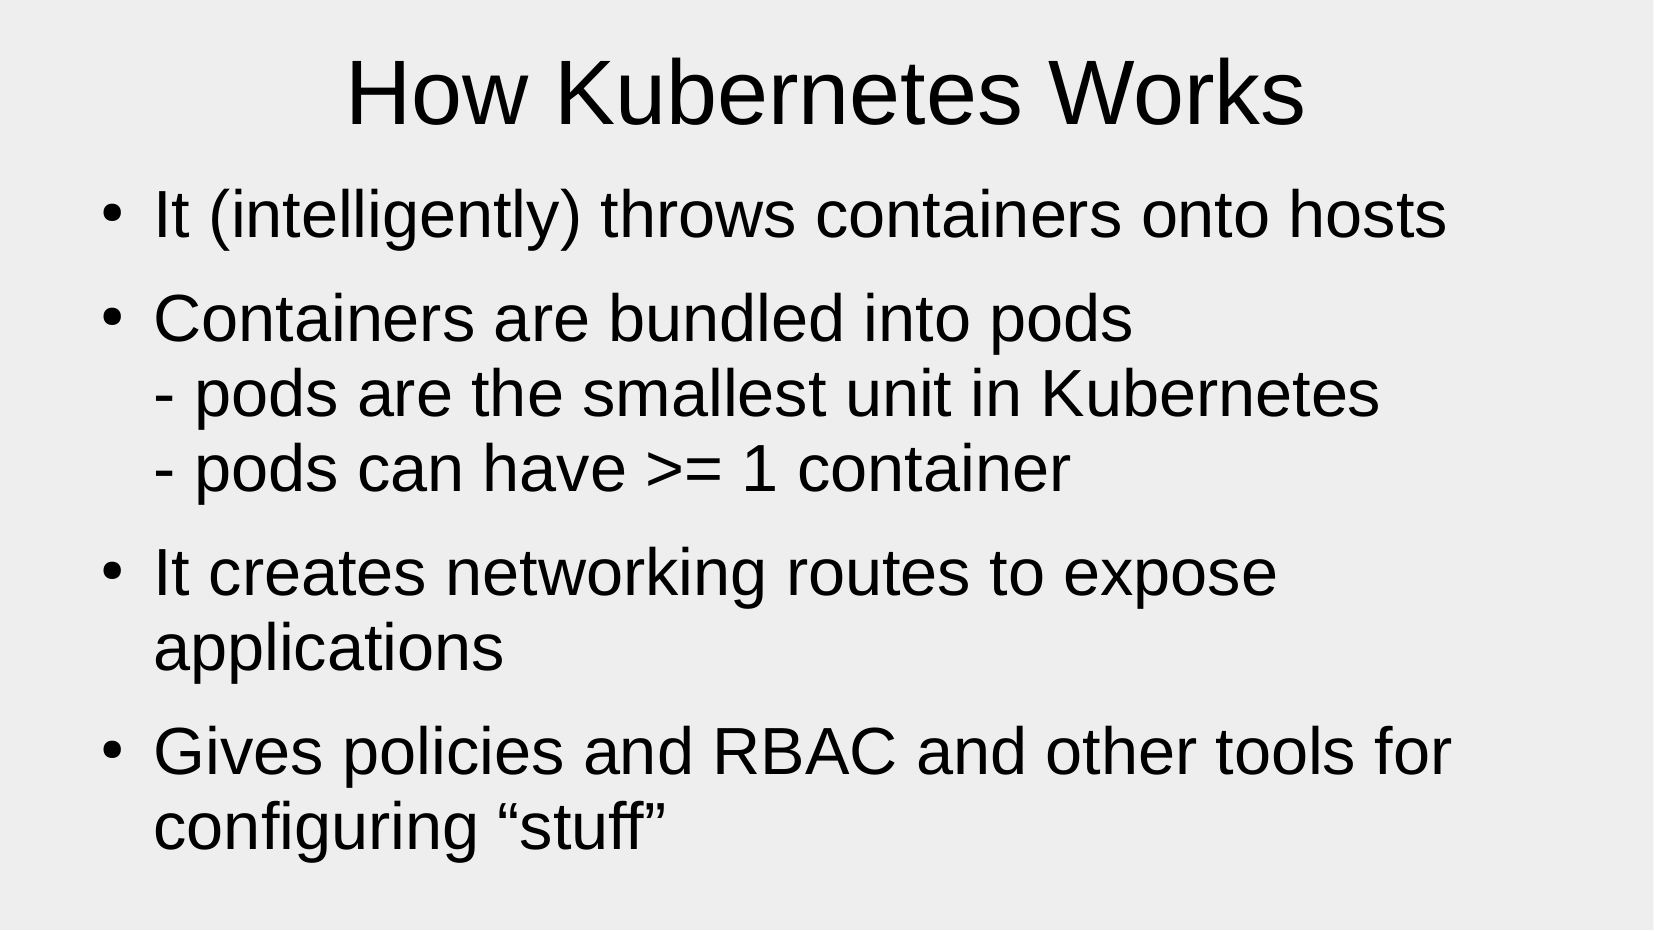

# How Kubernetes Works
It (intelligently) throws containers onto hosts
Containers are bundled into pods
- pods are the smallest unit in Kubernetes
- pods can have >= 1 container
It creates networking routes to expose applications
Gives policies and RBAC and other tools for configuring “stuff”